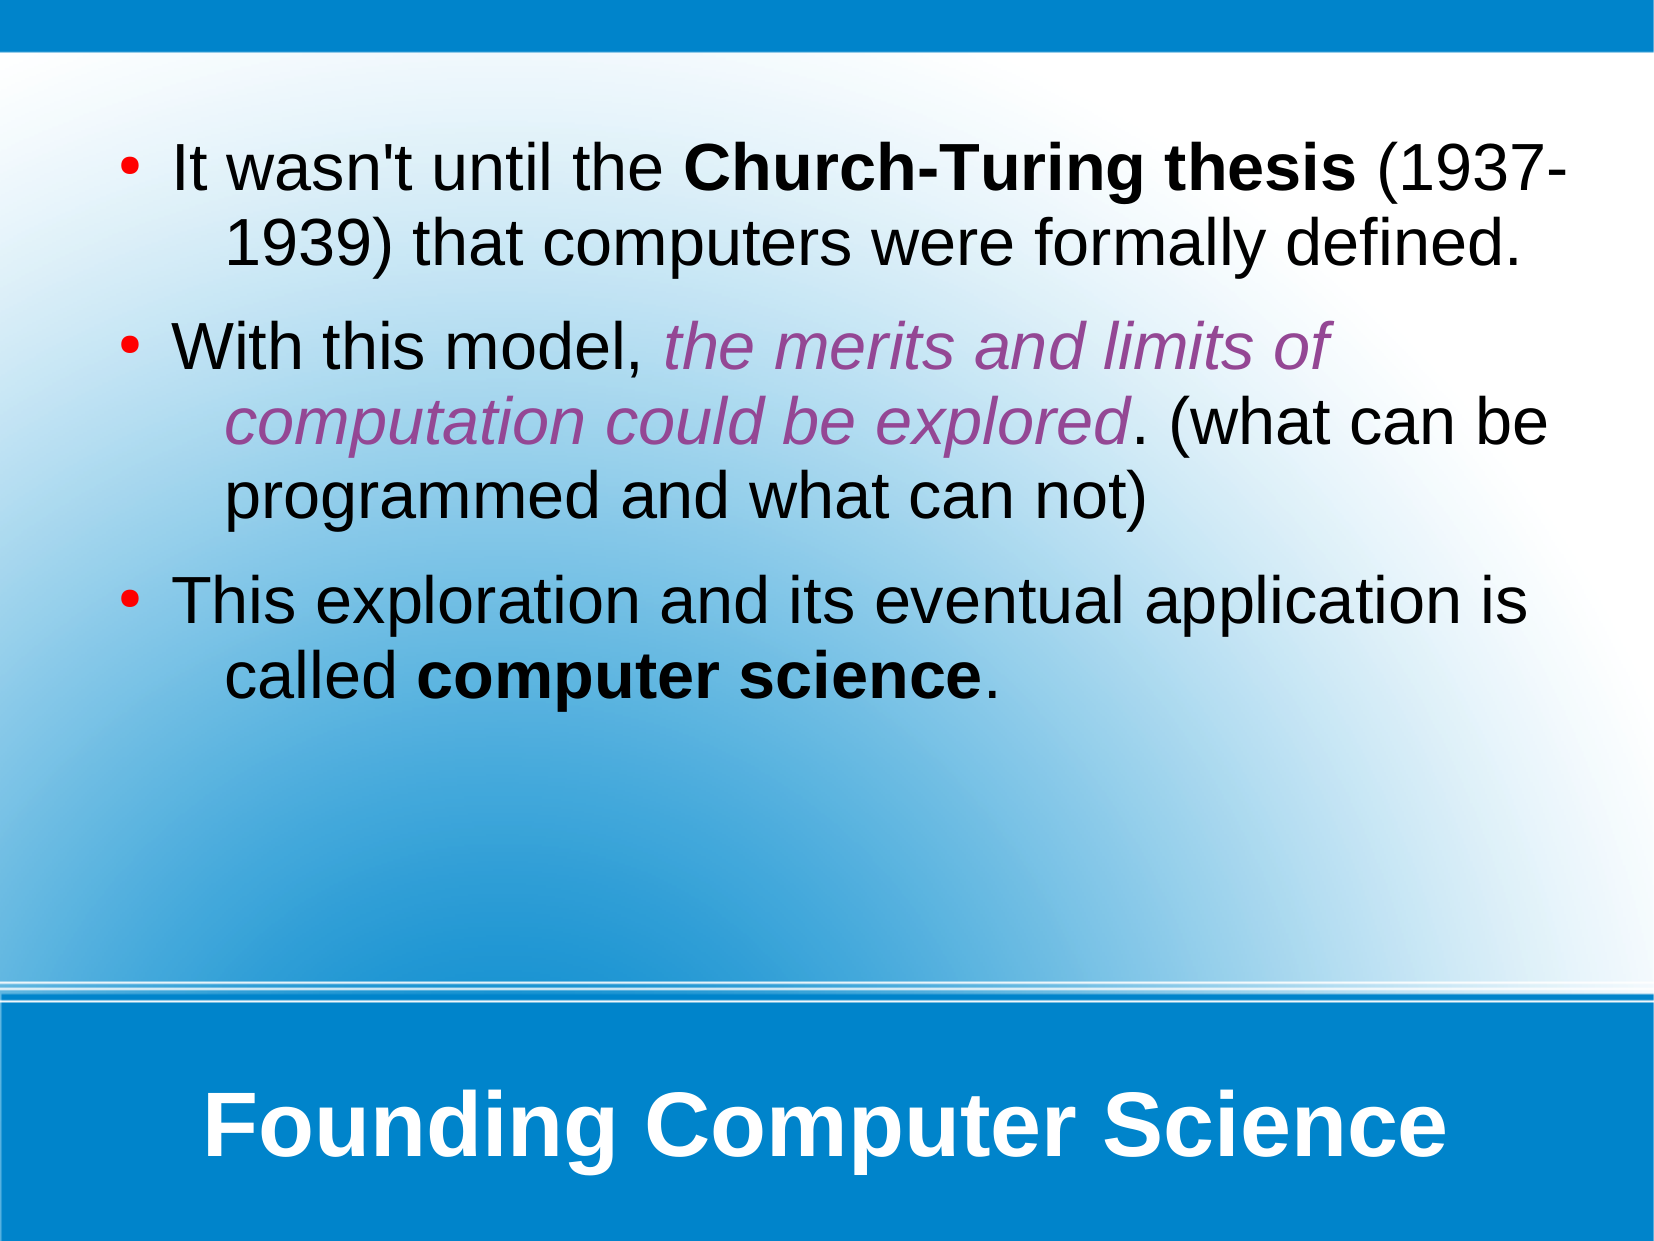

It wasn't until the Church-Turing thesis (1937-1939) that computers were formally defined.
With this model, the merits and limits of computation could be explored. (what can be programmed and what can not)
This exploration and its eventual application is called computer science.
# Founding Computer Science